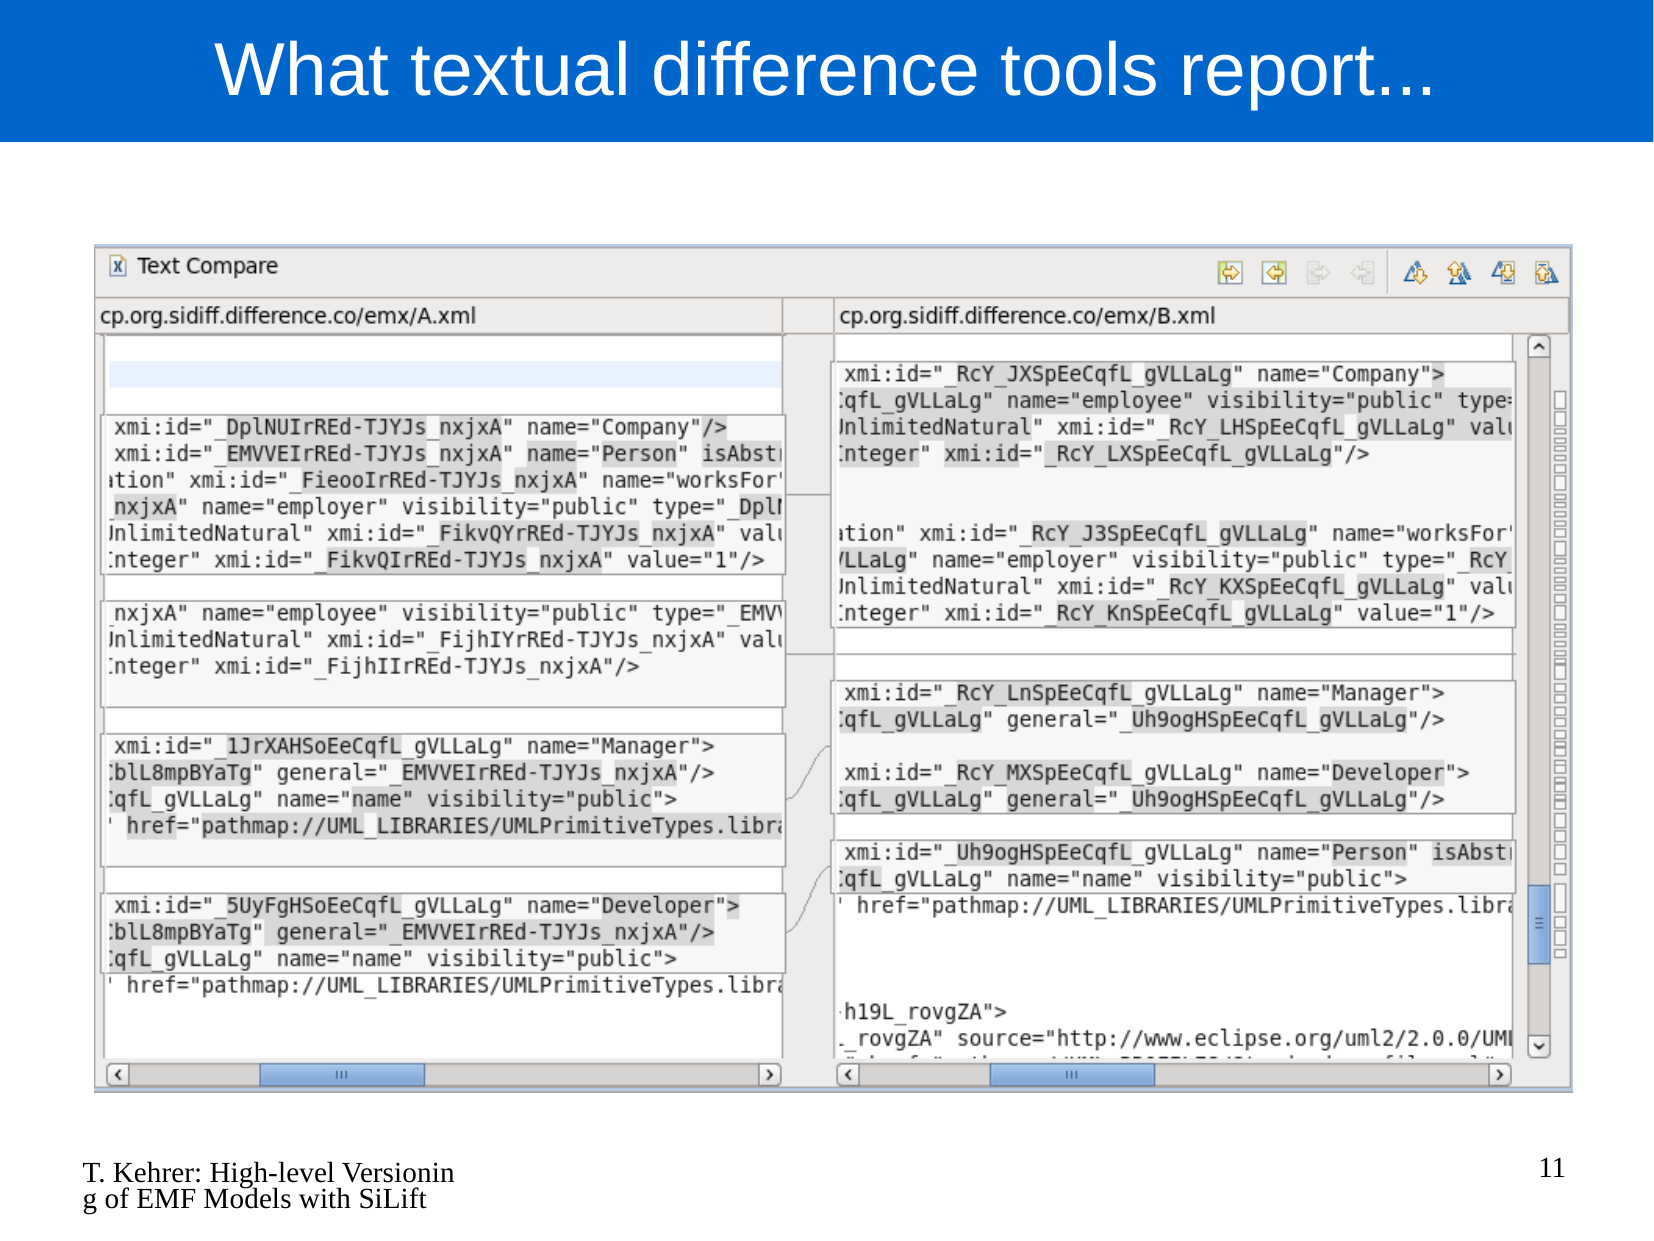

# What textual difference tools report...
11
T. Kehrer: High-level Versioning of EMF Models with SiLift